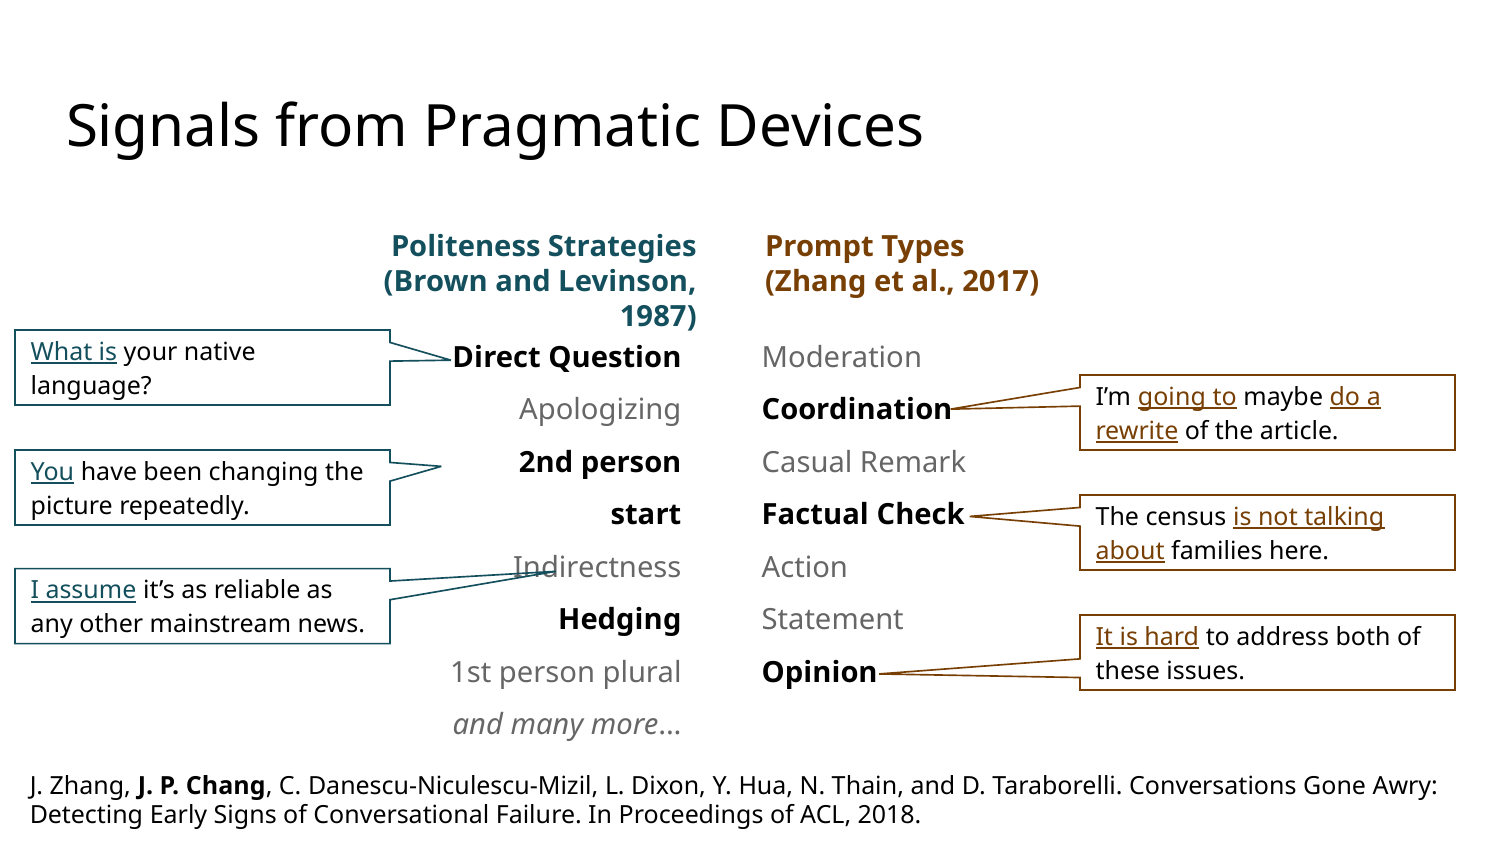

# Signals from Pragmatic Devices
Politeness Strategies (Brown and Levinson, 1987)
Prompt Types
(Zhang et al., 2017)
Direct Question
Apologizing
2nd person start
Indirectness
Hedging
1st person plural
and many more...
Moderation
Coordination
Casual Remark
Factual Check
Action Statement
Opinion
What is your native language?
I’m going to maybe do a rewrite of the article.
You have been changing the picture repeatedly.
The census is not talking about families here.
I assume it’s as reliable as any other mainstream news.
It is hard to address both of these issues.
J. Zhang, J. P. Chang, C. Danescu-Niculescu-Mizil, L. Dixon, Y. Hua, N. Thain, and D. Taraborelli. Conversations Gone Awry:
Detecting Early Signs of Conversational Failure. In Proceedings of ACL, 2018.